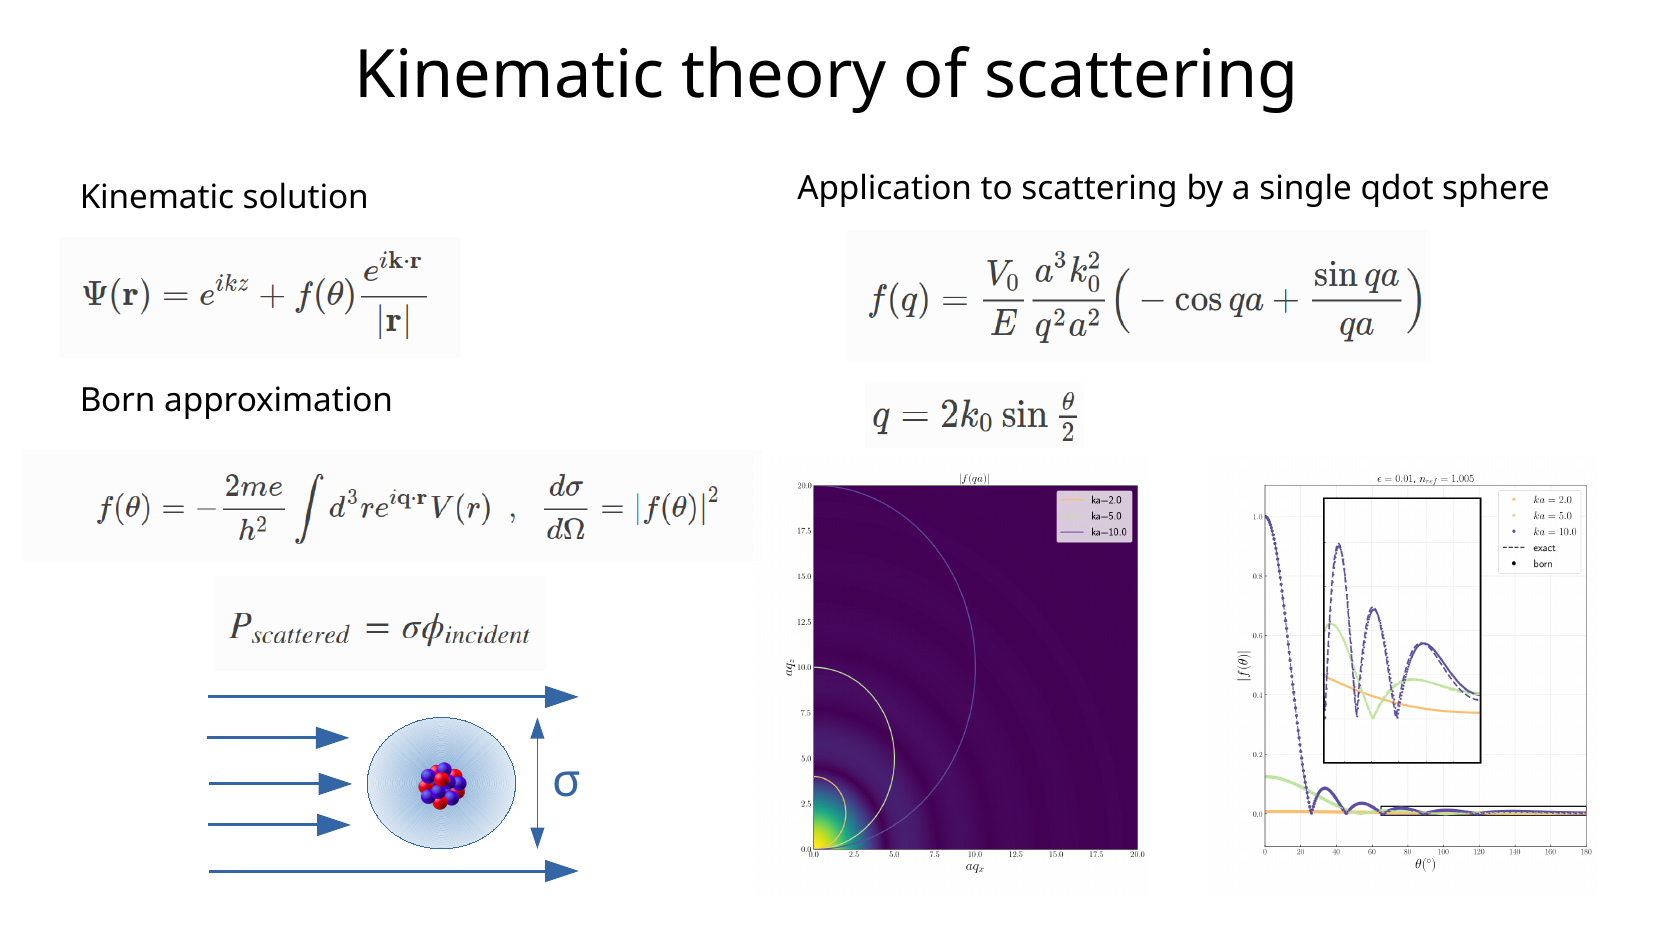

# Kinematic theory of scattering
Application to scattering by a single qdot sphere
Kinematic solution
Born approximation
σ